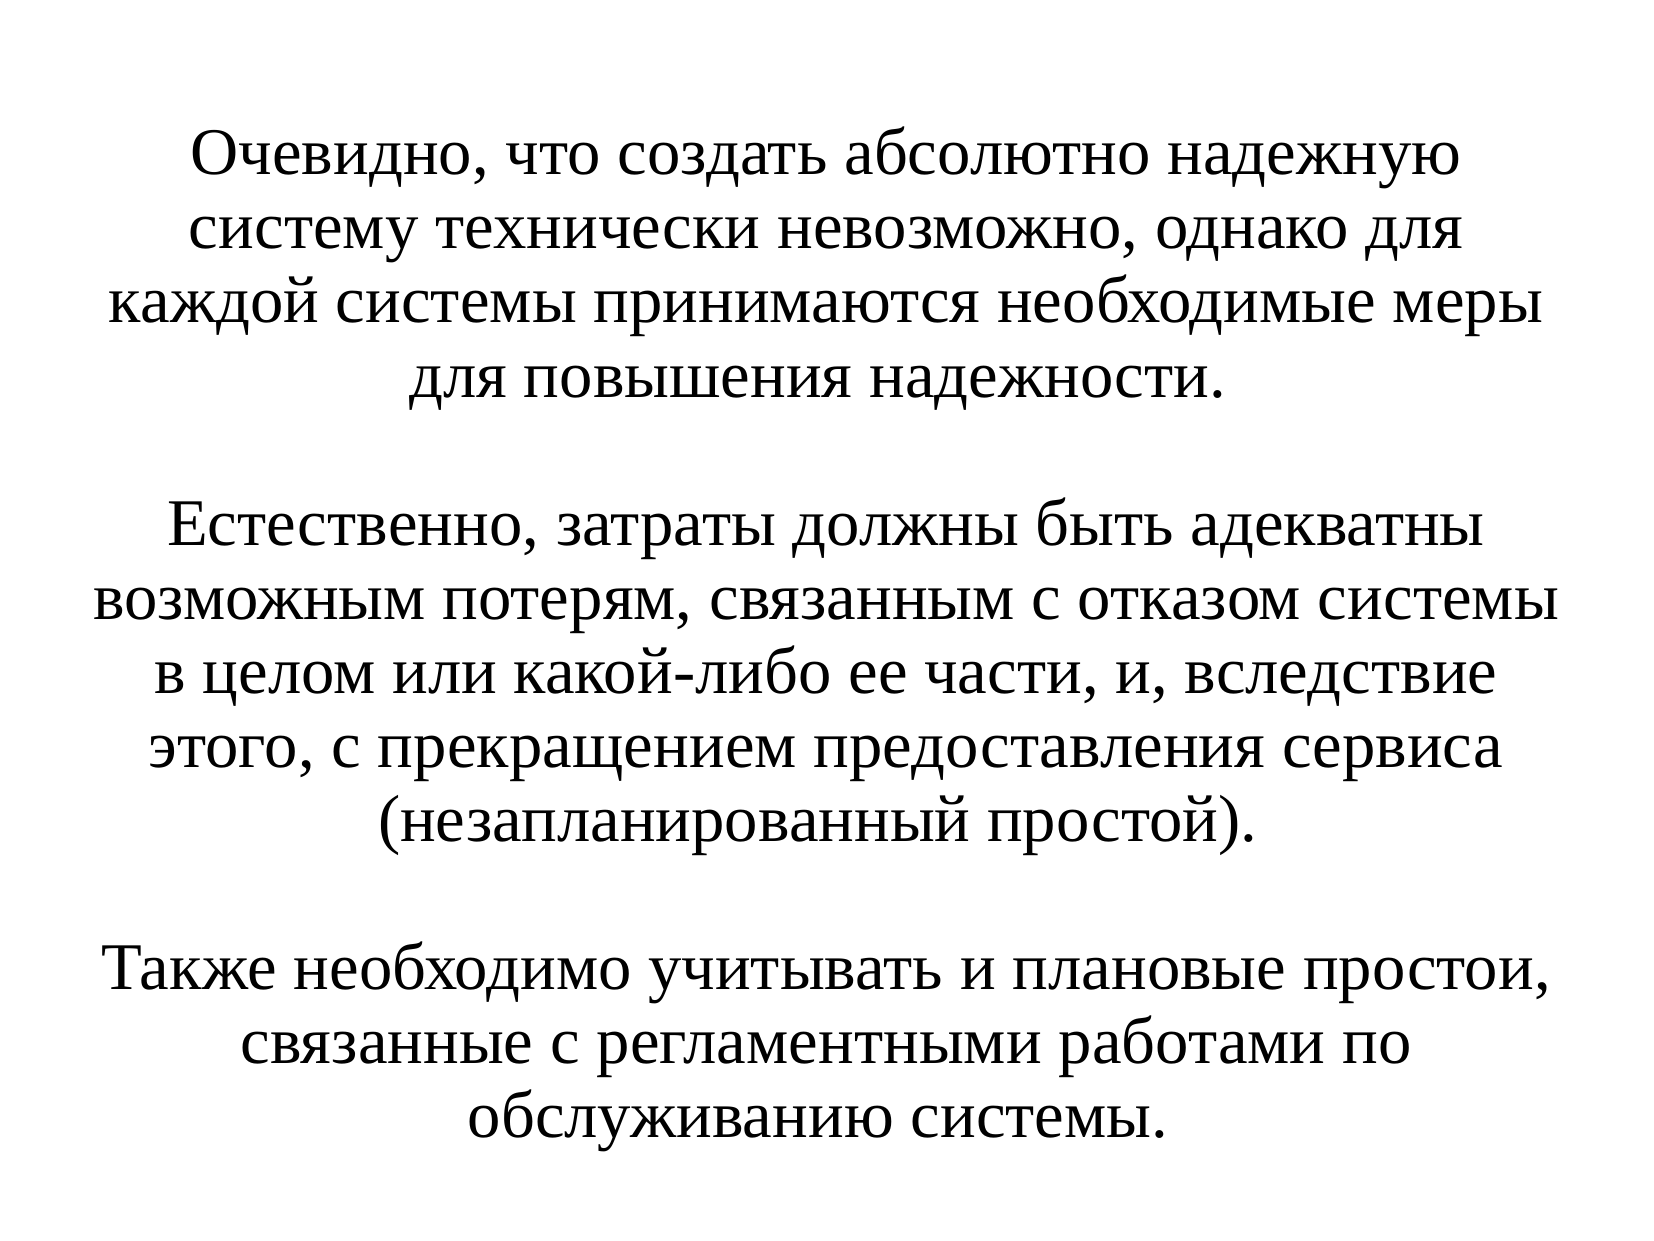

# Очевидно, что создать абсолютно надежную систему технически невозможно, однако для каждой системы принимаются необходимые меры для повышения надежности.
Естественно, затраты должны быть адекватны возможным потерям, связанным с отказом системы в целом или какой-либо ее части, и, вследствие этого, с прекращением предоставления сервиса (незапланированный простой).
Также необходимо учитывать и плановые простои, связанные с регламентными работами по обслуживанию системы.